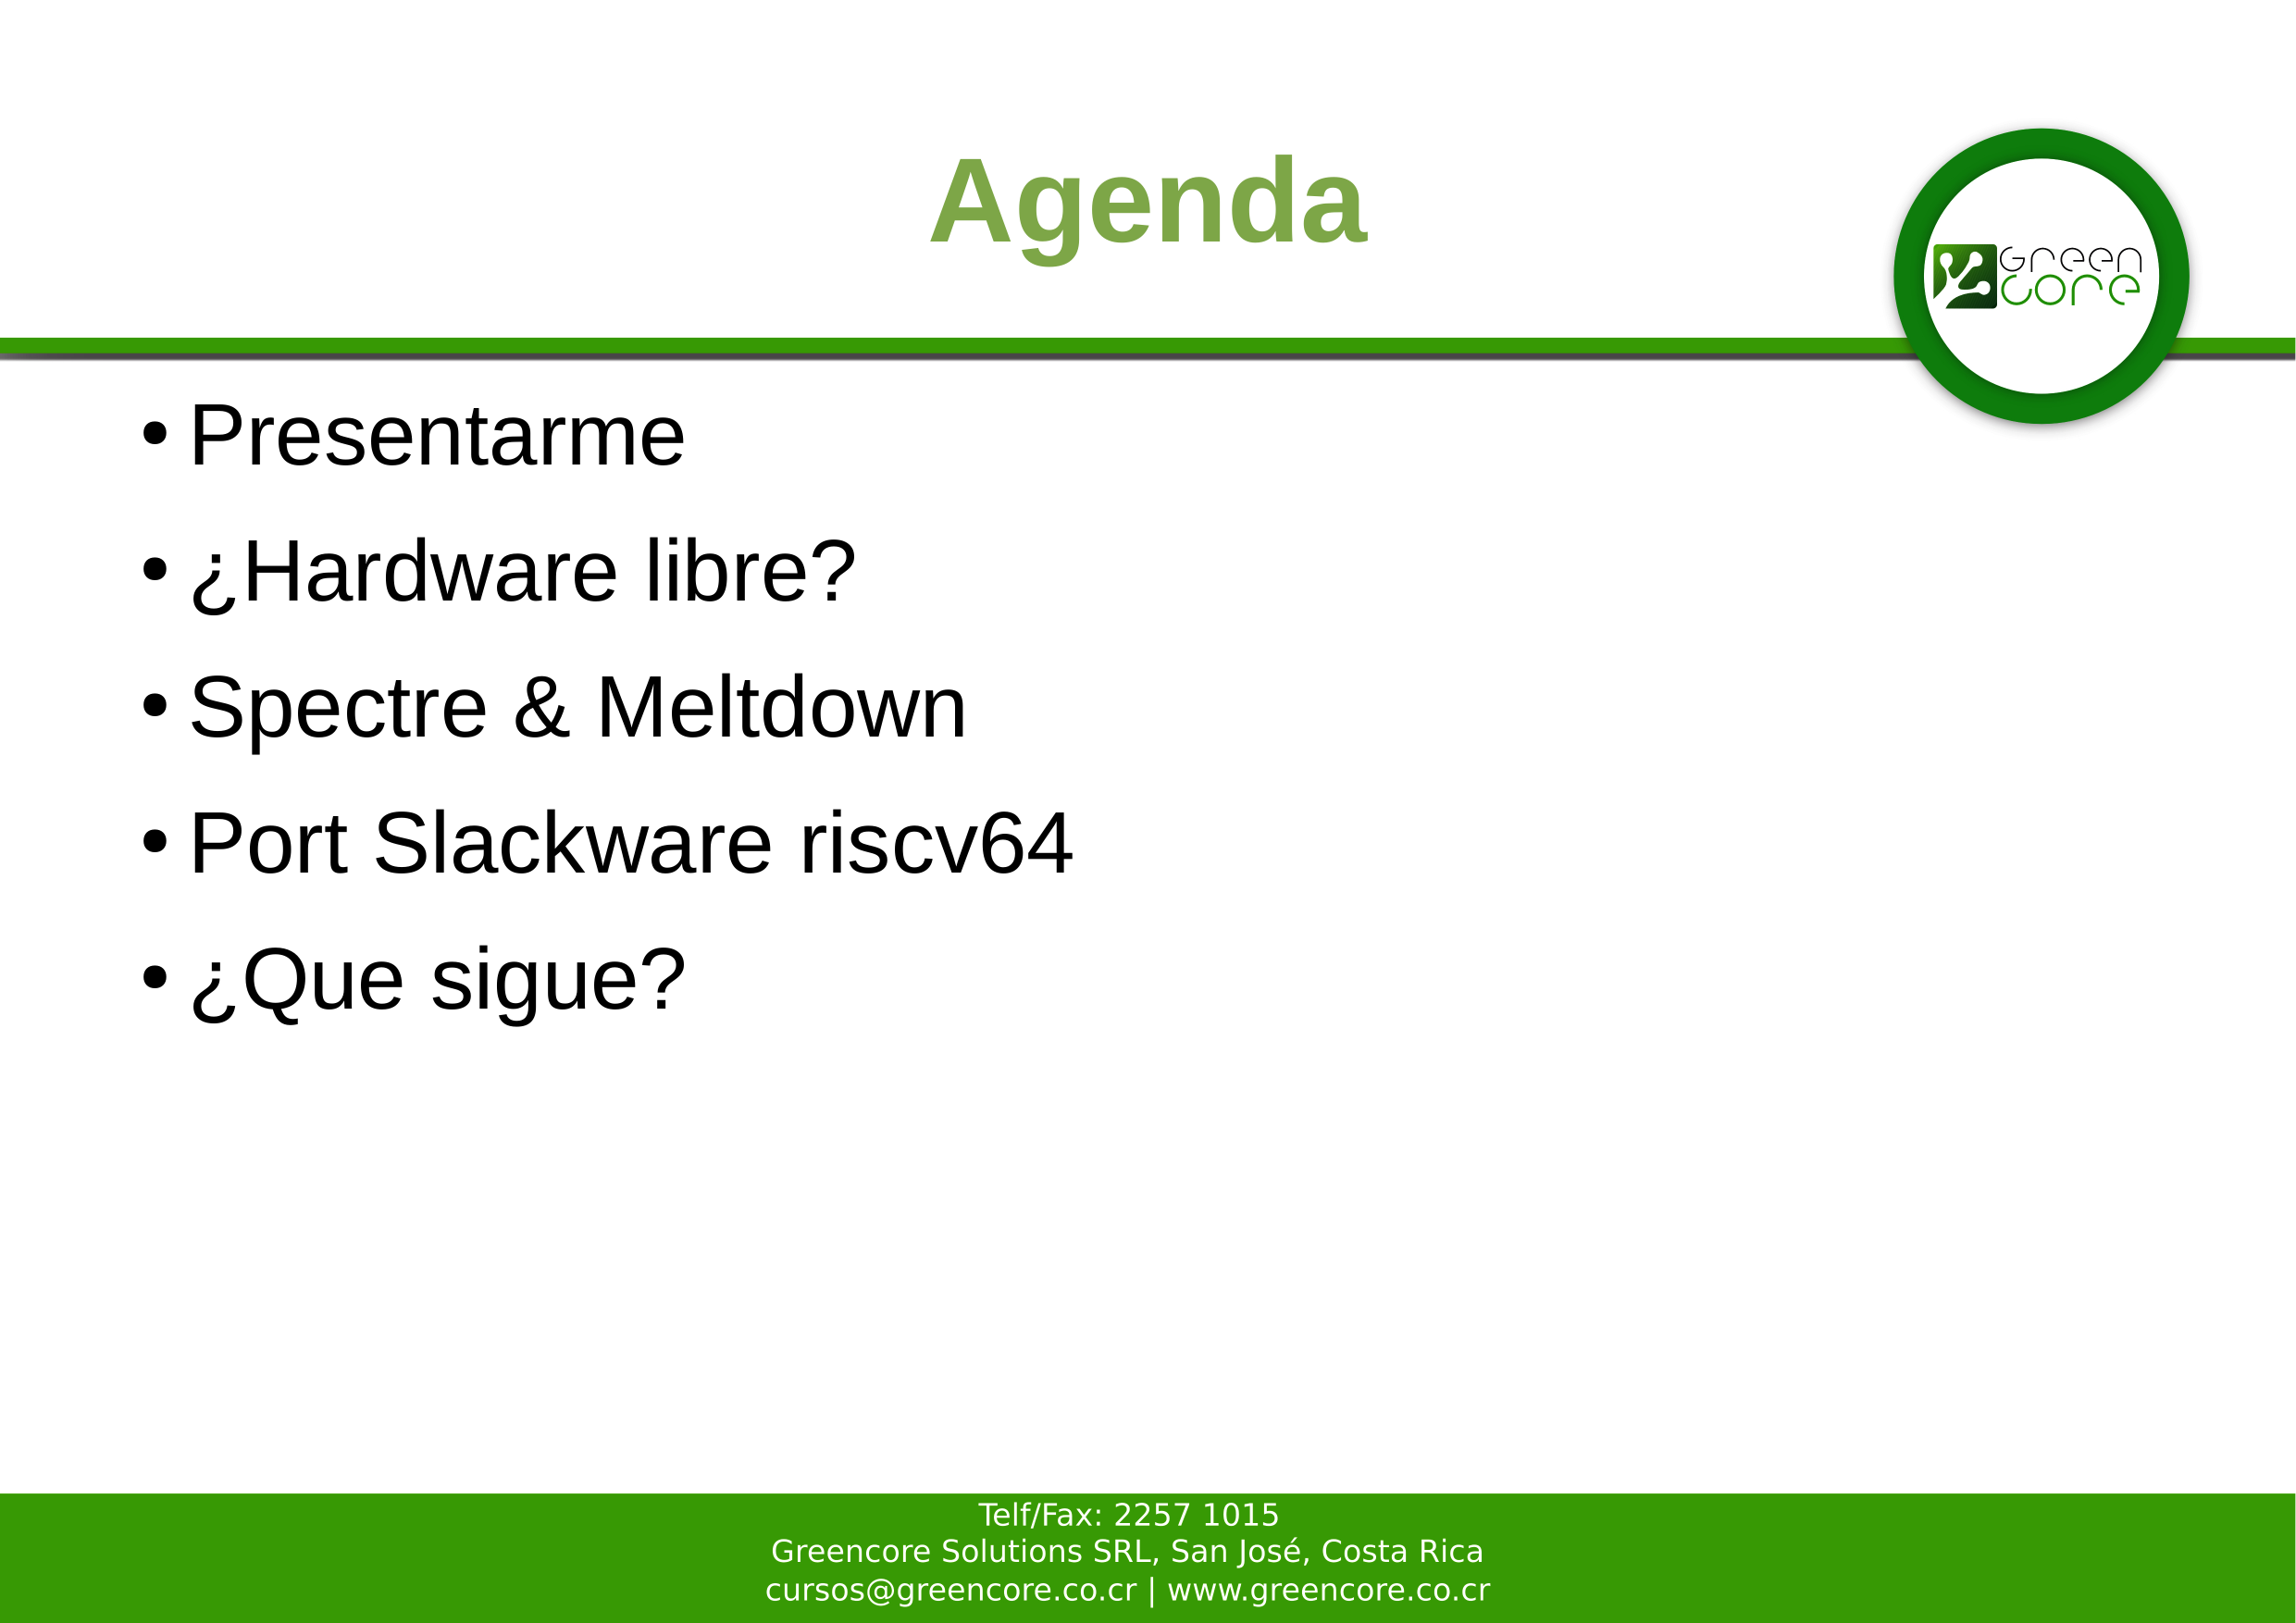

# Agenda
Presentarme
¿Hardware libre?
Spectre & Meltdown
Port Slackware riscv64
¿Que sigue?